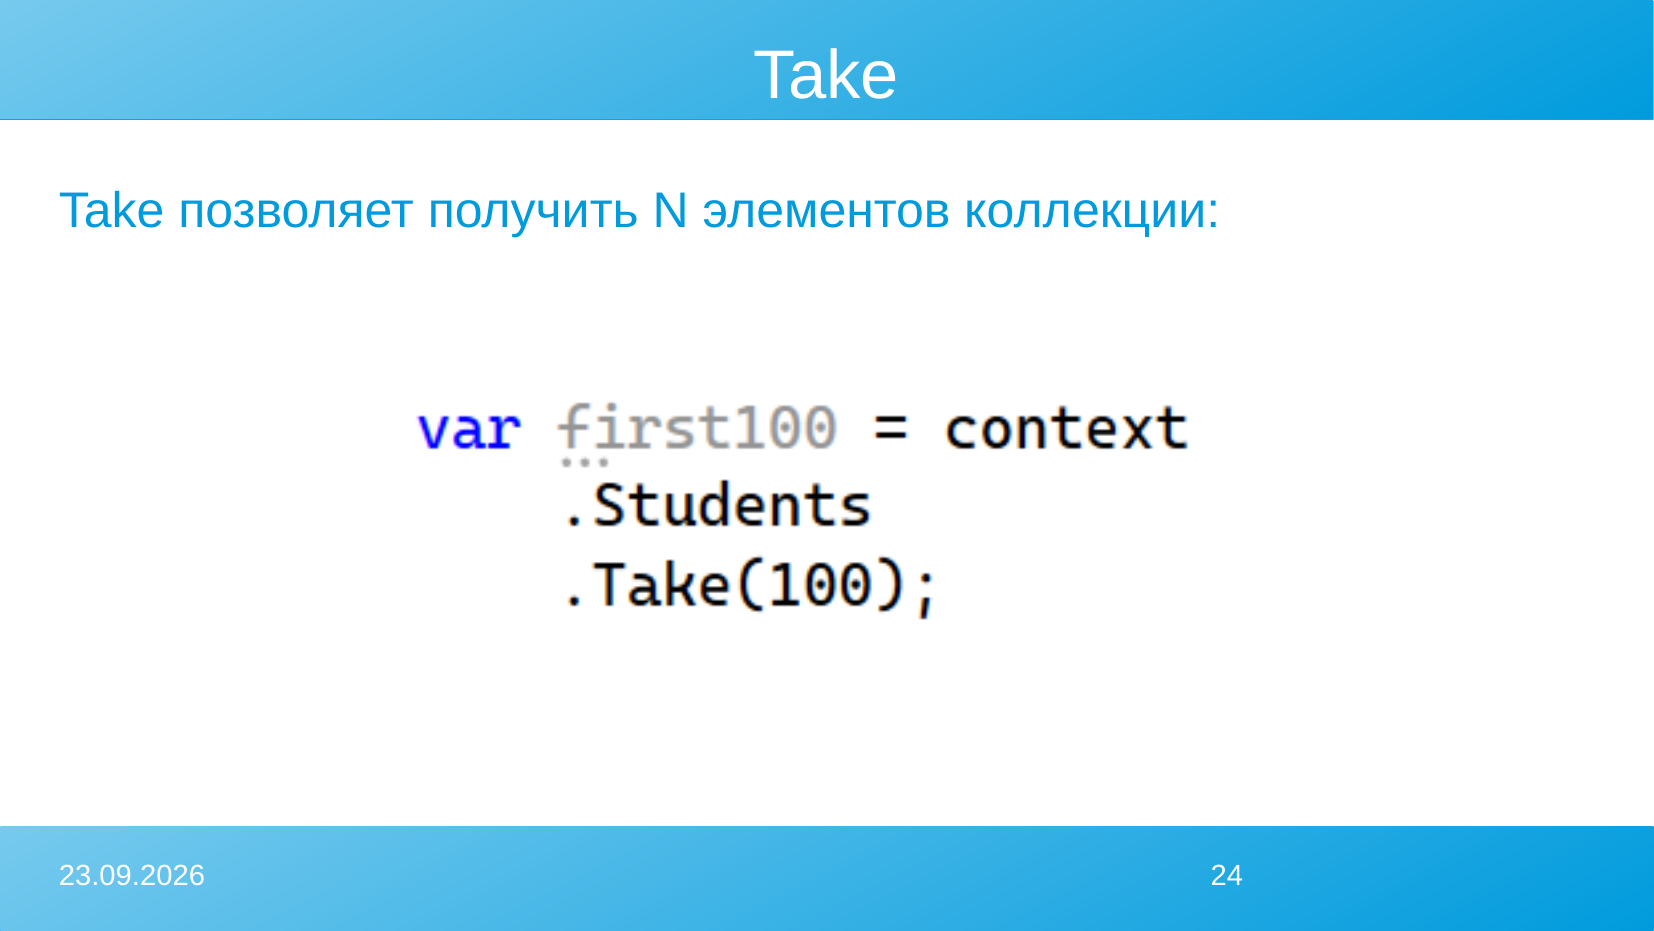

# Take
Take позволяет получить N элементов коллекции: